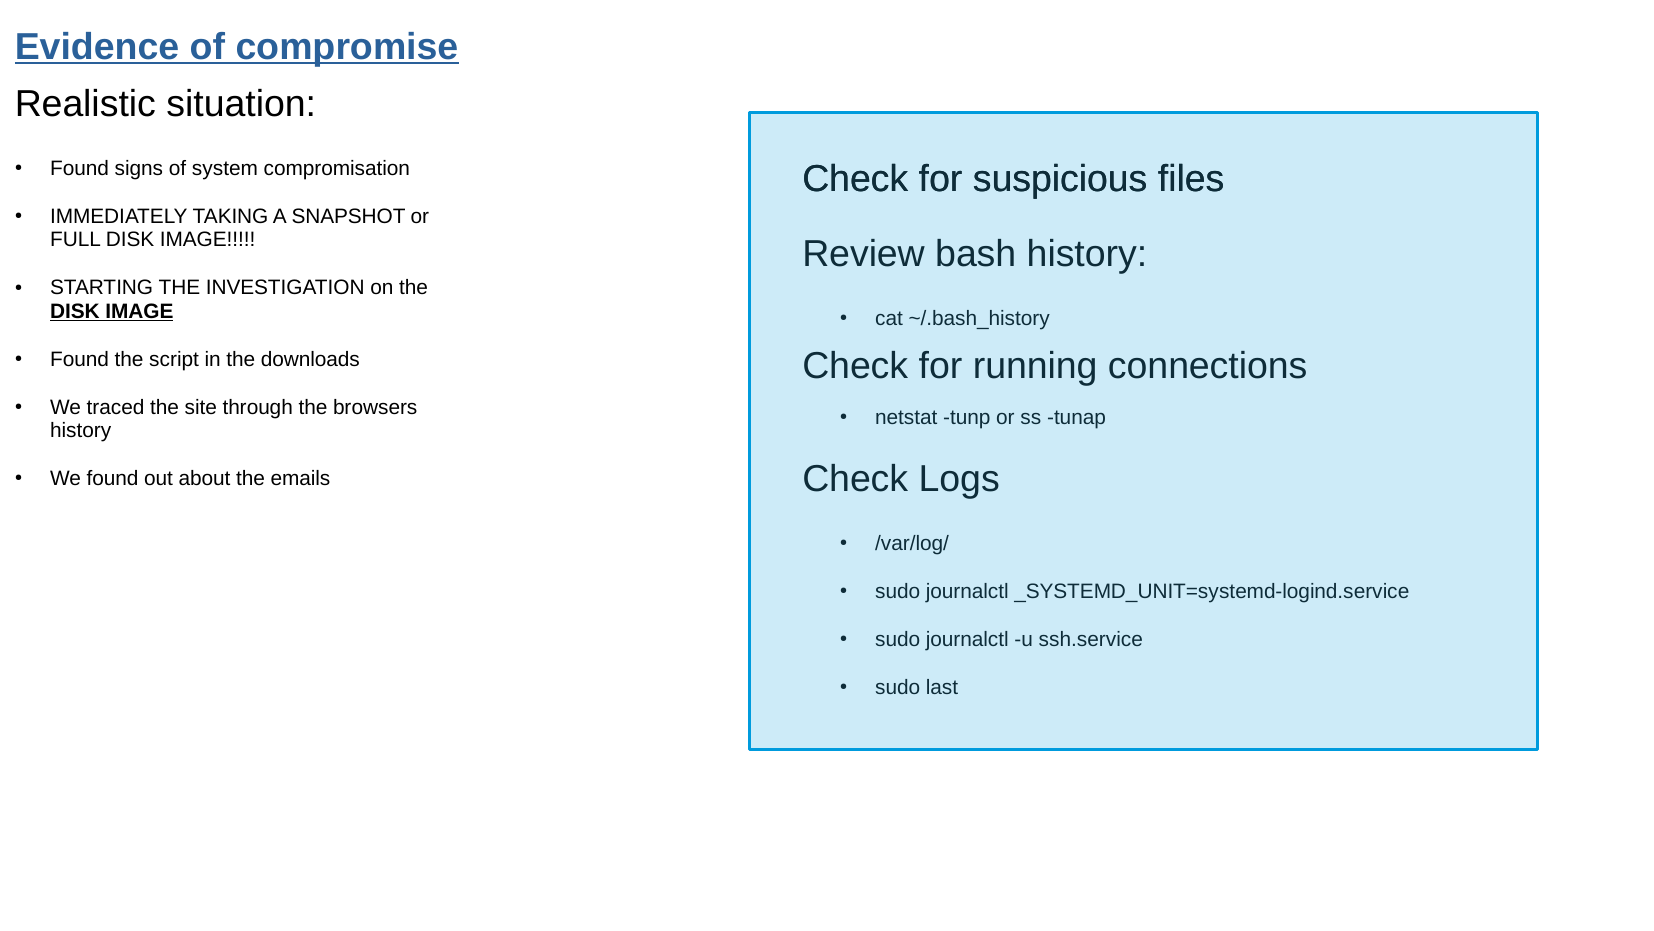

Evidence of compromise
Realistic situation:
Found signs of system compromisation
IMMEDIATELY TAKING A SNAPSHOT or FULL DISK IMAGE!!!!!
STARTING THE INVESTIGATION on the DISK IMAGE
Found the script in the downloads
We traced the site through the browsers history
We found out about the emails
Check for suspicious files
Check for suspicious files
Review bash history:
cat ~/.bash_history
Check for running connections
netstat -tunp or ss -tunap
Check Logs
/var/log/
sudo journalctl _SYSTEMD_UNIT=systemd-logind.service
sudo journalctl -u ssh.service
sudo last
13